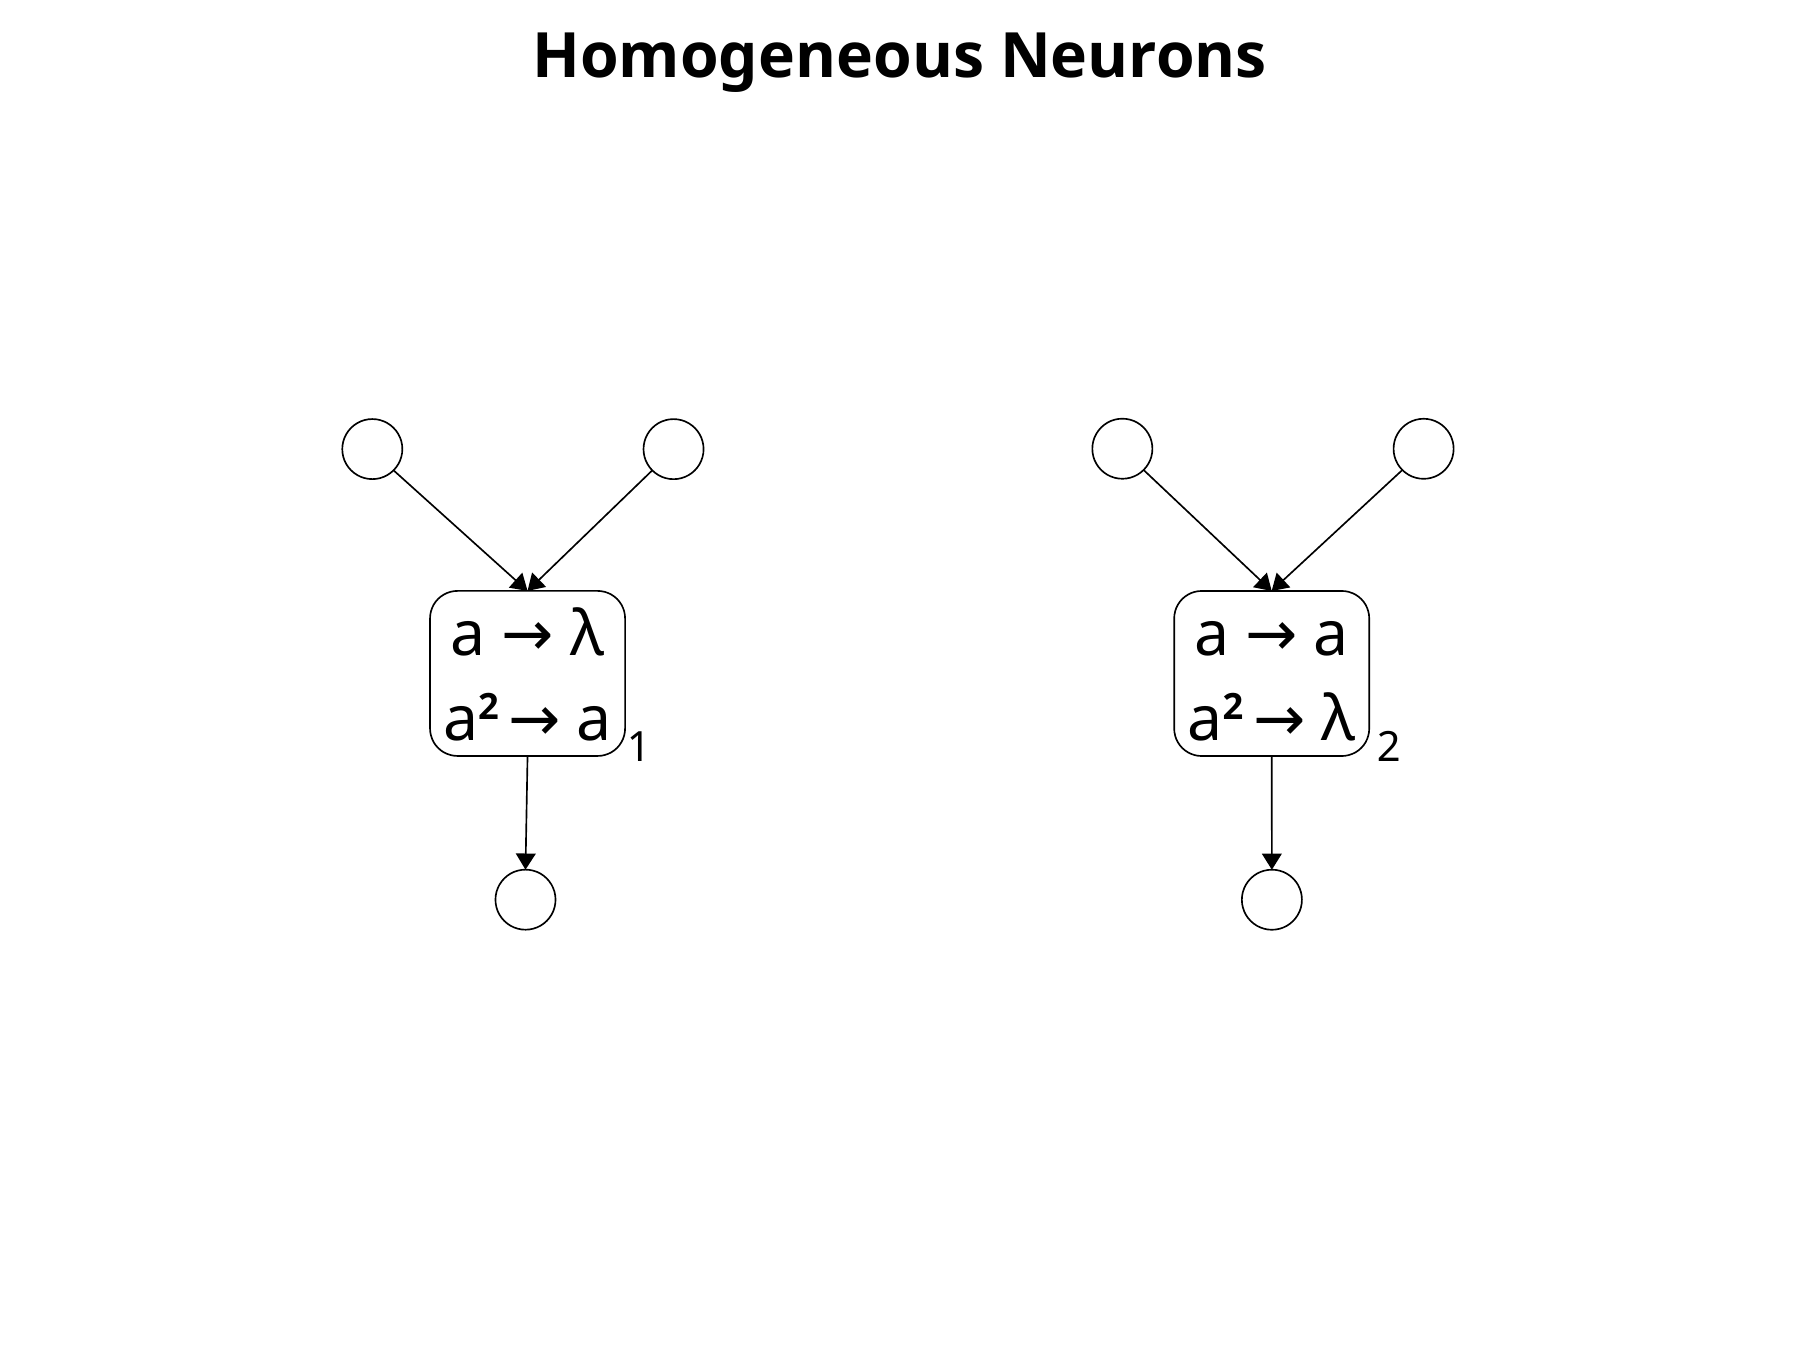

Homogeneous Neurons
a → λ
a2 → a
a → a
a2 → λ
1
2